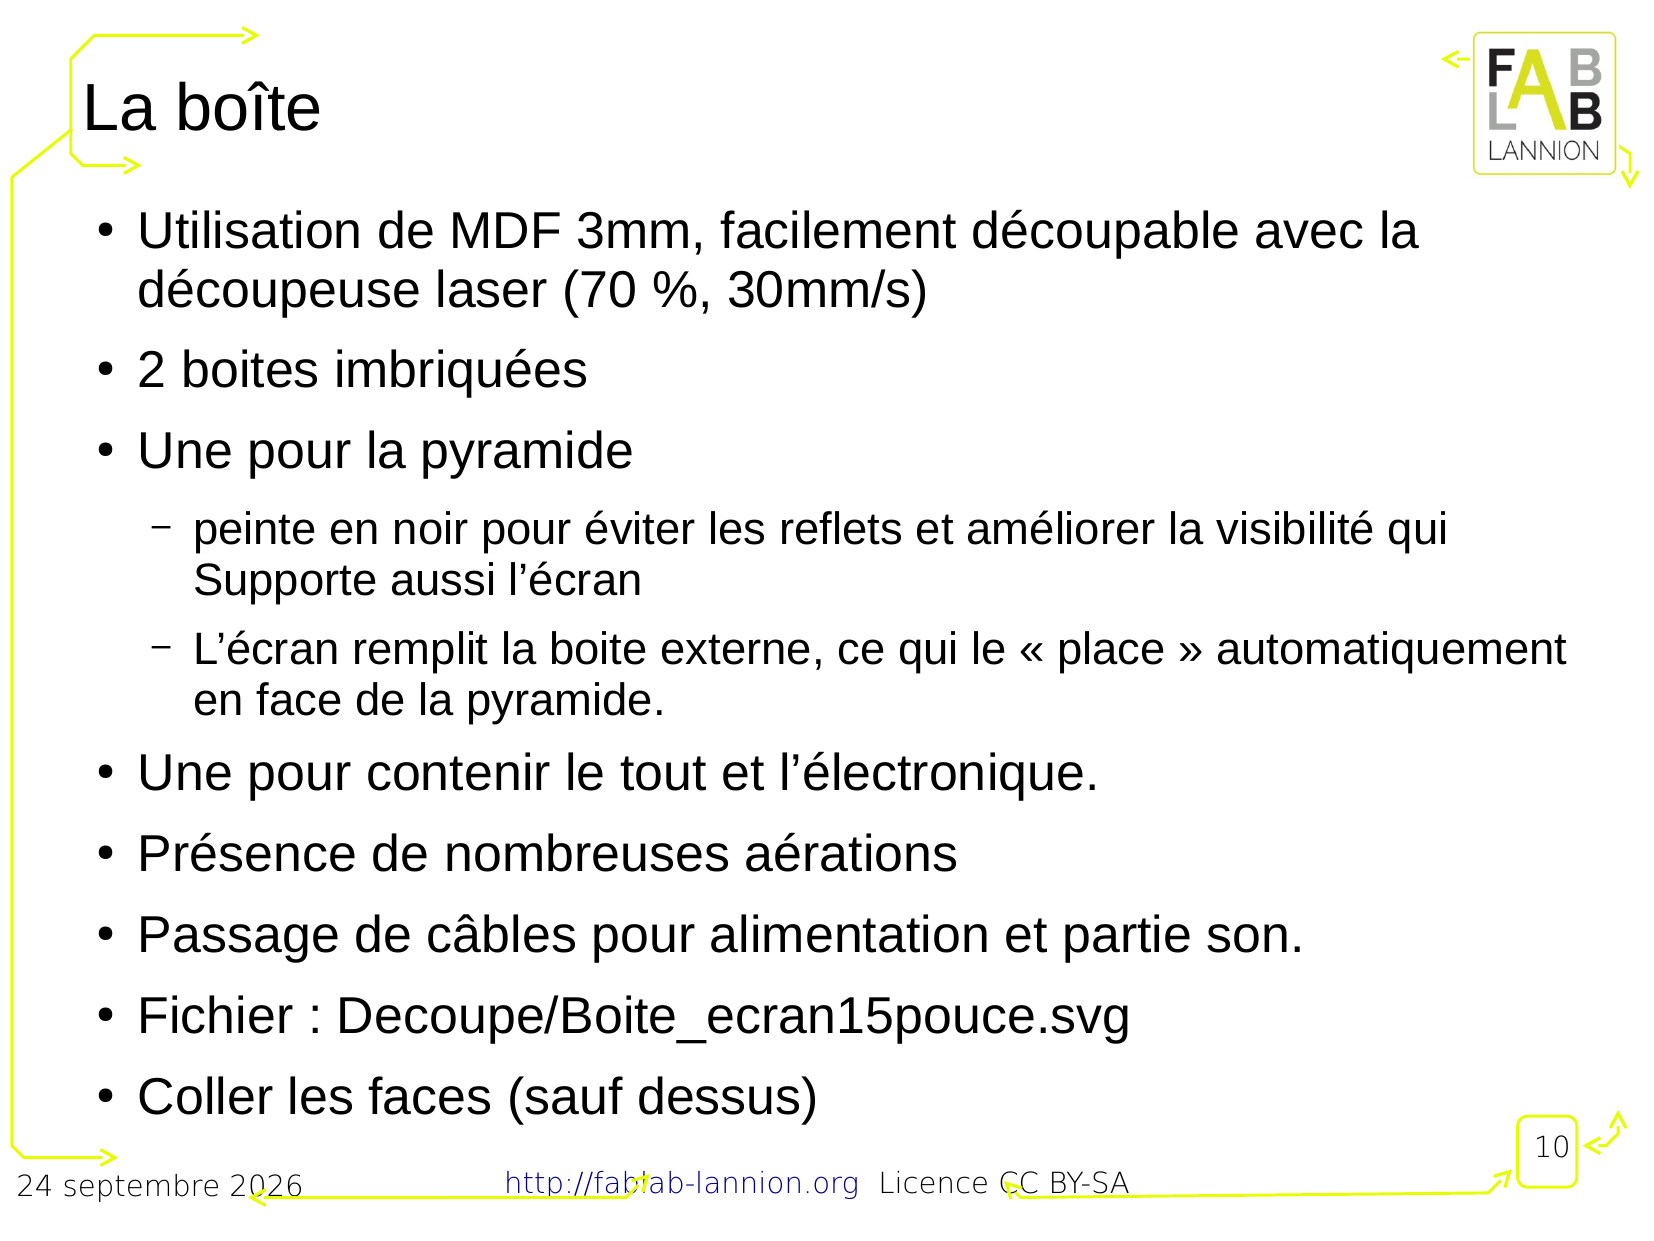

# La boîte
Utilisation de MDF 3mm, facilement découpable avec la découpeuse laser (70 %, 30mm/s)
2 boites imbriquées
Une pour la pyramide
peinte en noir pour éviter les reflets et améliorer la visibilité qui Supporte aussi l’écran
L’écran remplit la boite externe, ce qui le « place » automatiquement en face de la pyramide.
Une pour contenir le tout et l’électronique.
Présence de nombreuses aérations
Passage de câbles pour alimentation et partie son.
Fichier : Decoupe/Boite_ecran15pouce.svg
Coller les faces (sauf dessus)
10